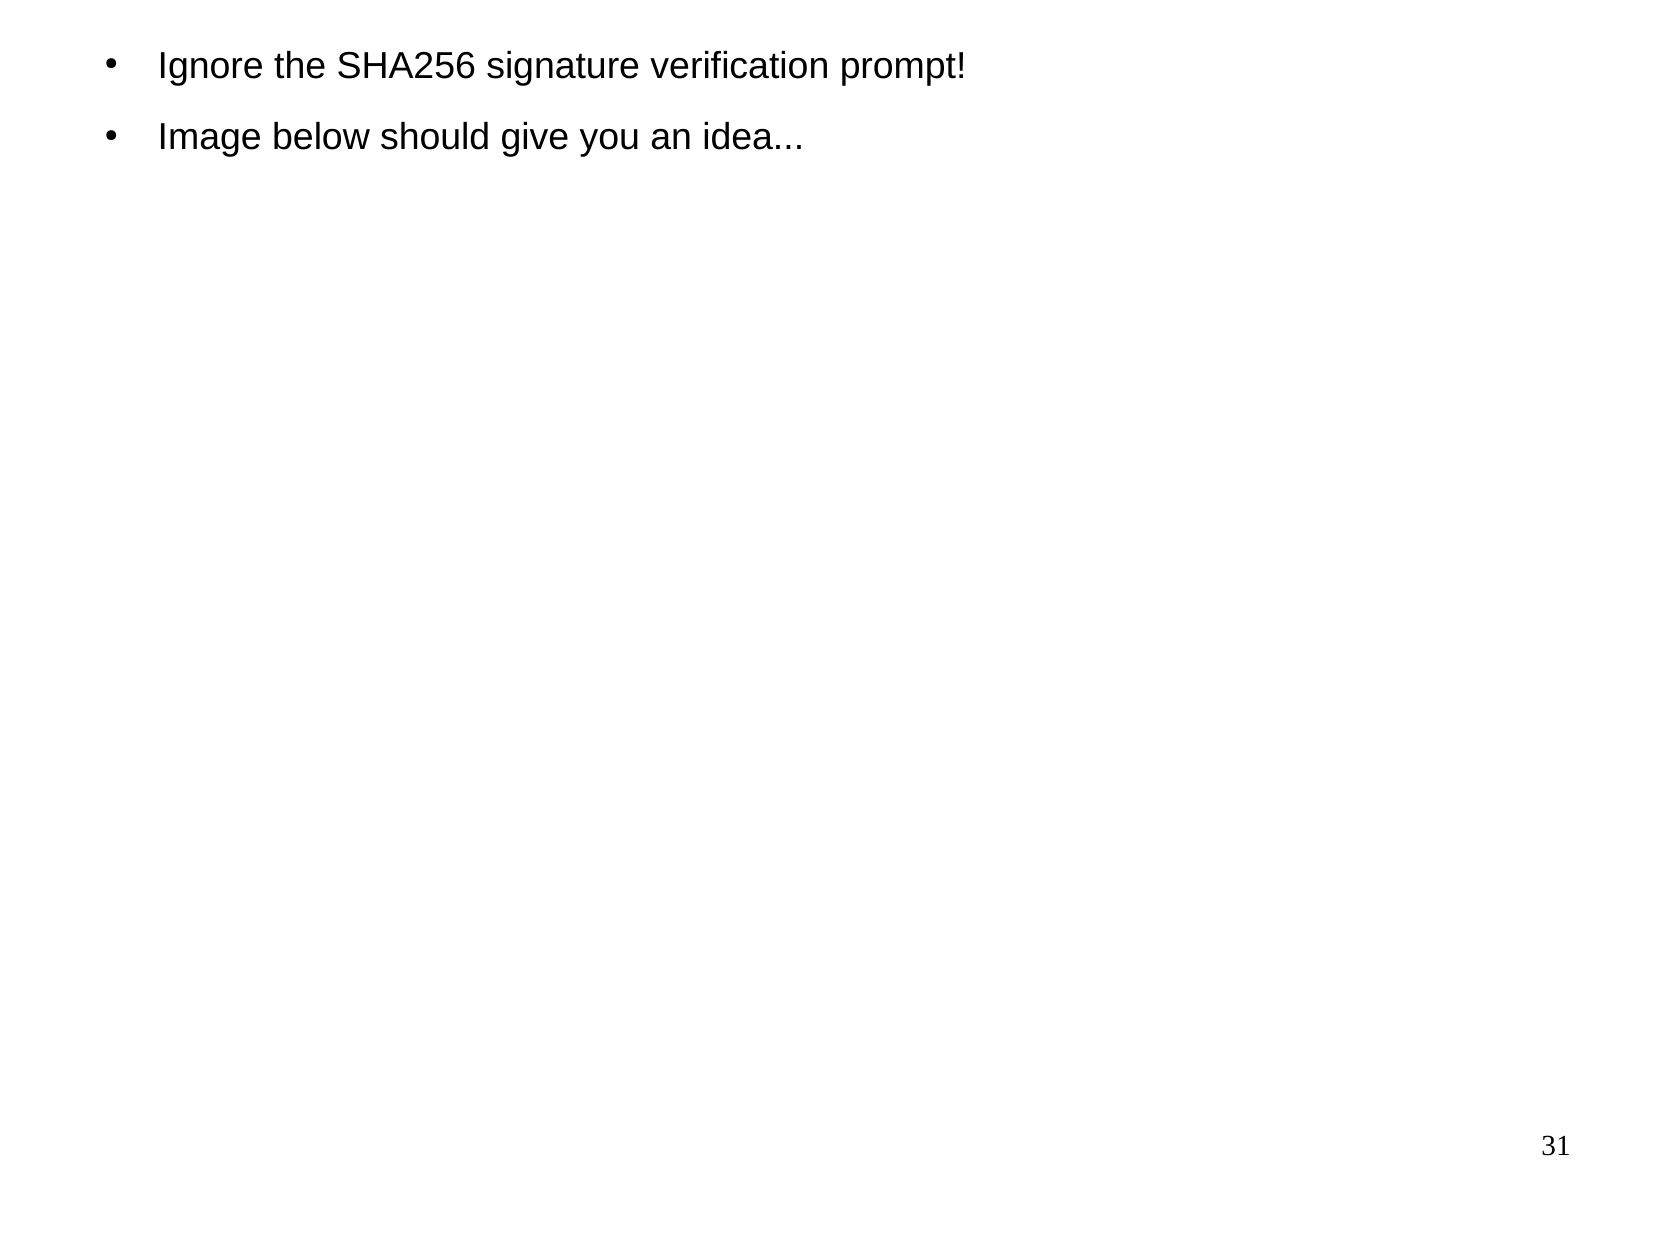

# Ignore the SHA256 signature verification prompt!
Image below should give you an idea...
31